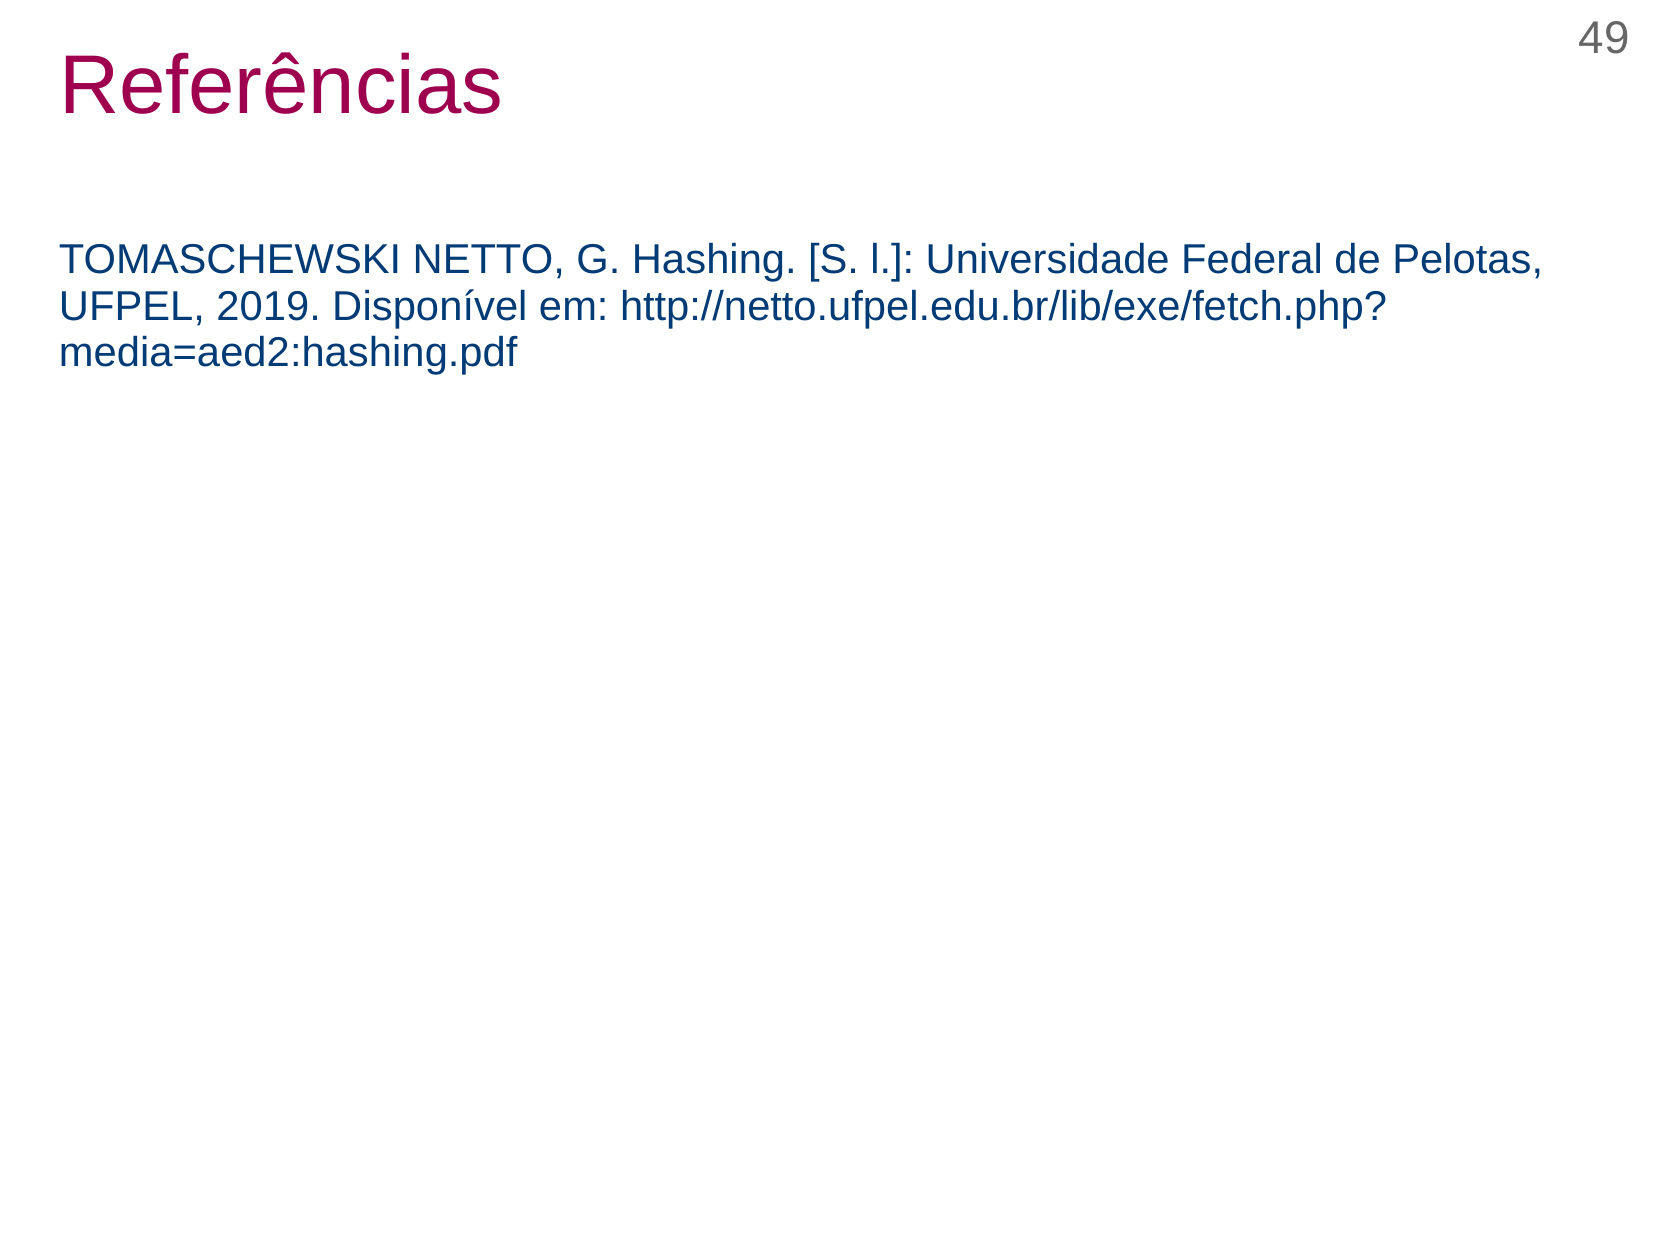

49
# Referências
TOMASCHEWSKI NETTO, G. Hashing. [S. l.]: Universidade Federal de Pelotas, UFPEL, 2019. Disponível em: http://netto.ufpel.edu.br/lib/exe/fetch.php?media=aed2:hashing.pdf